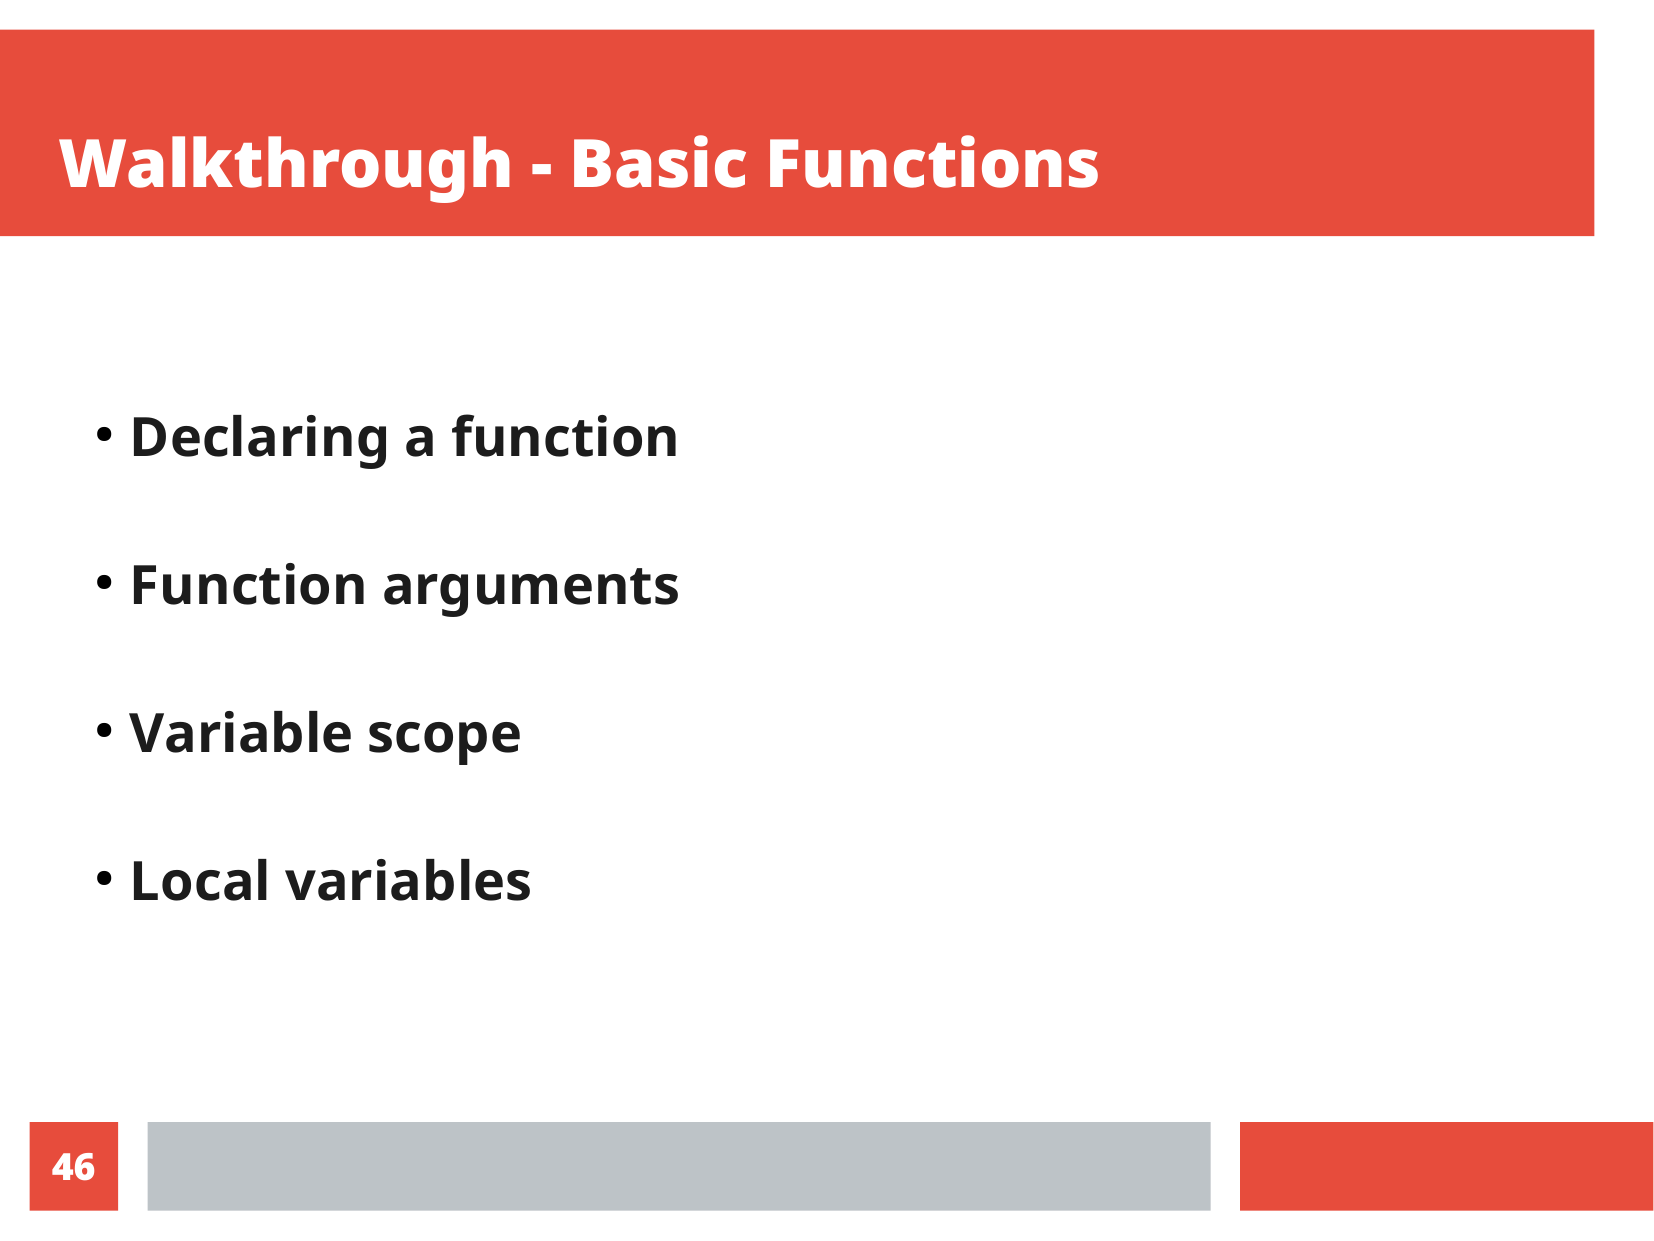

# Walkthrough - Basic Functions
Declaring a function
Function arguments
Variable scope
Local variables
46